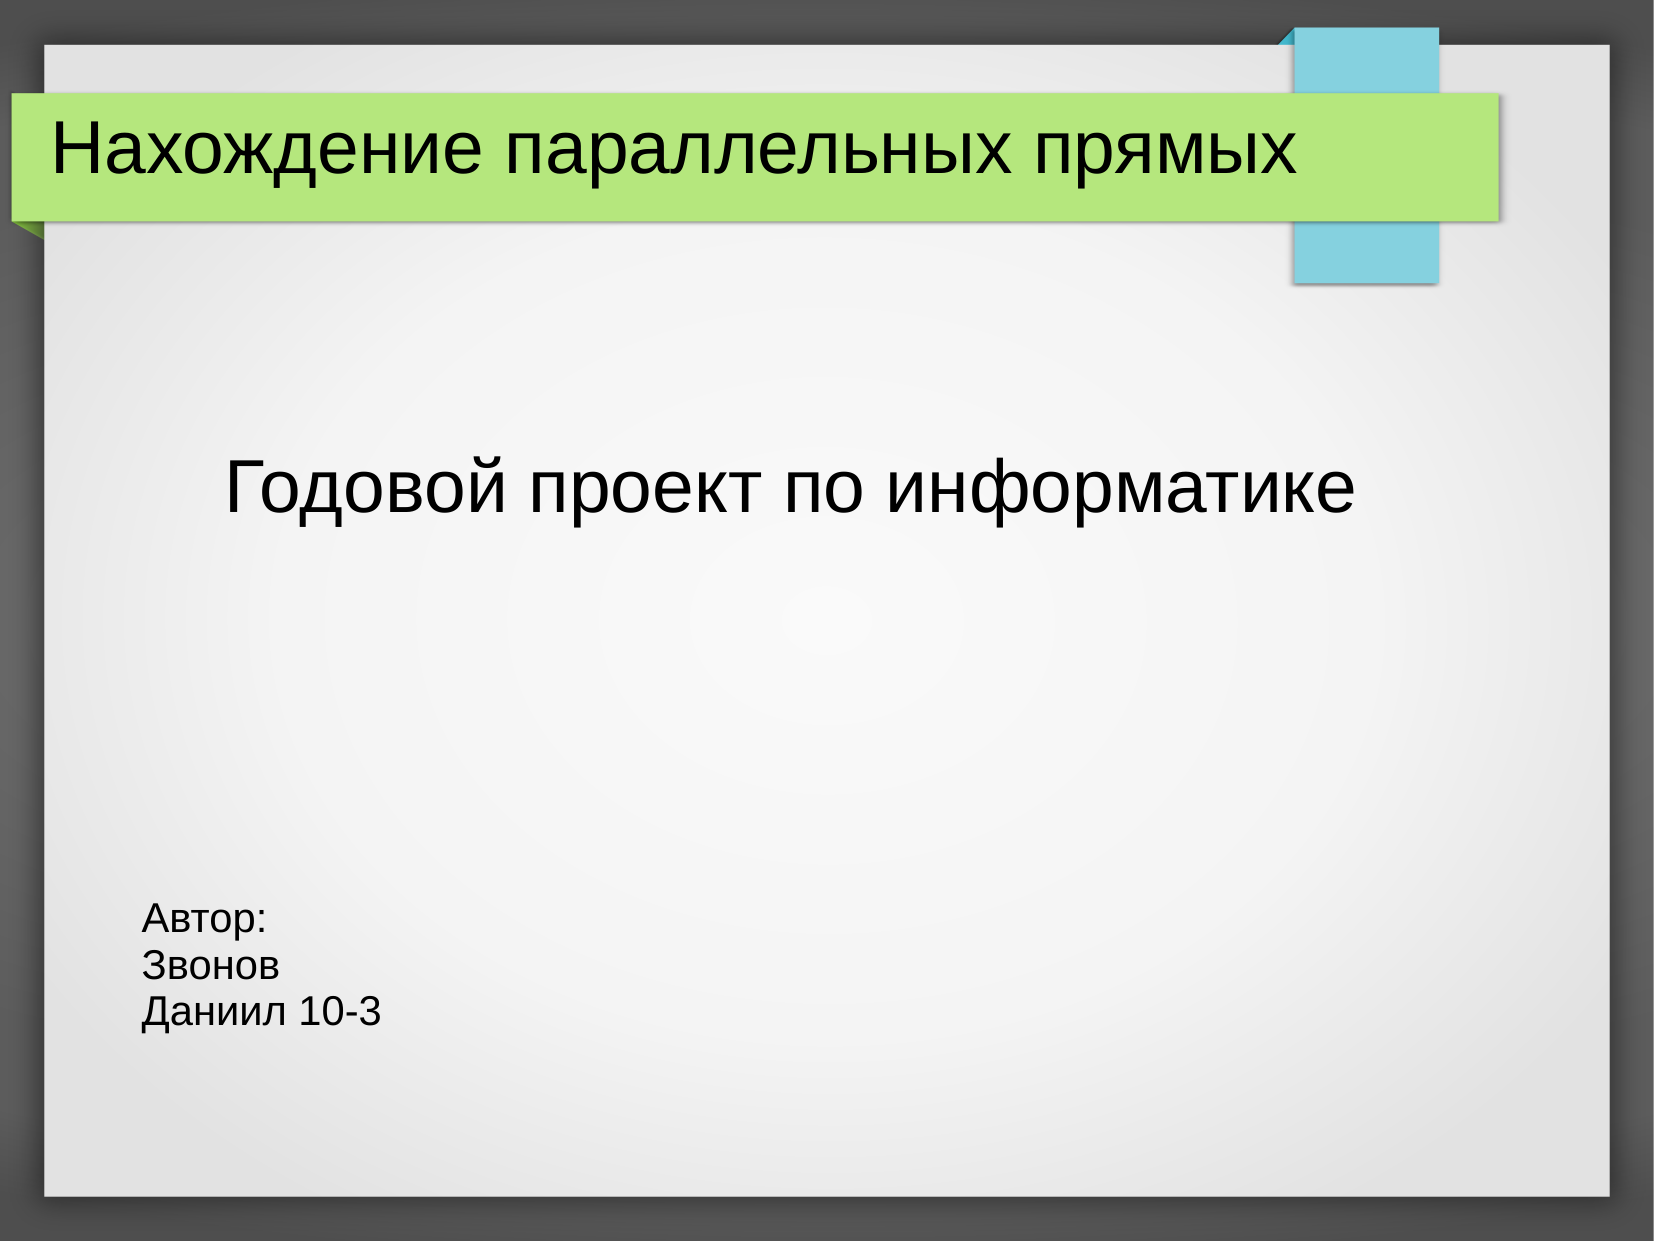

Нахождение параллельных прямых
Годовой проект по информатике
# Автор:
Звонов
Даниил 10-3